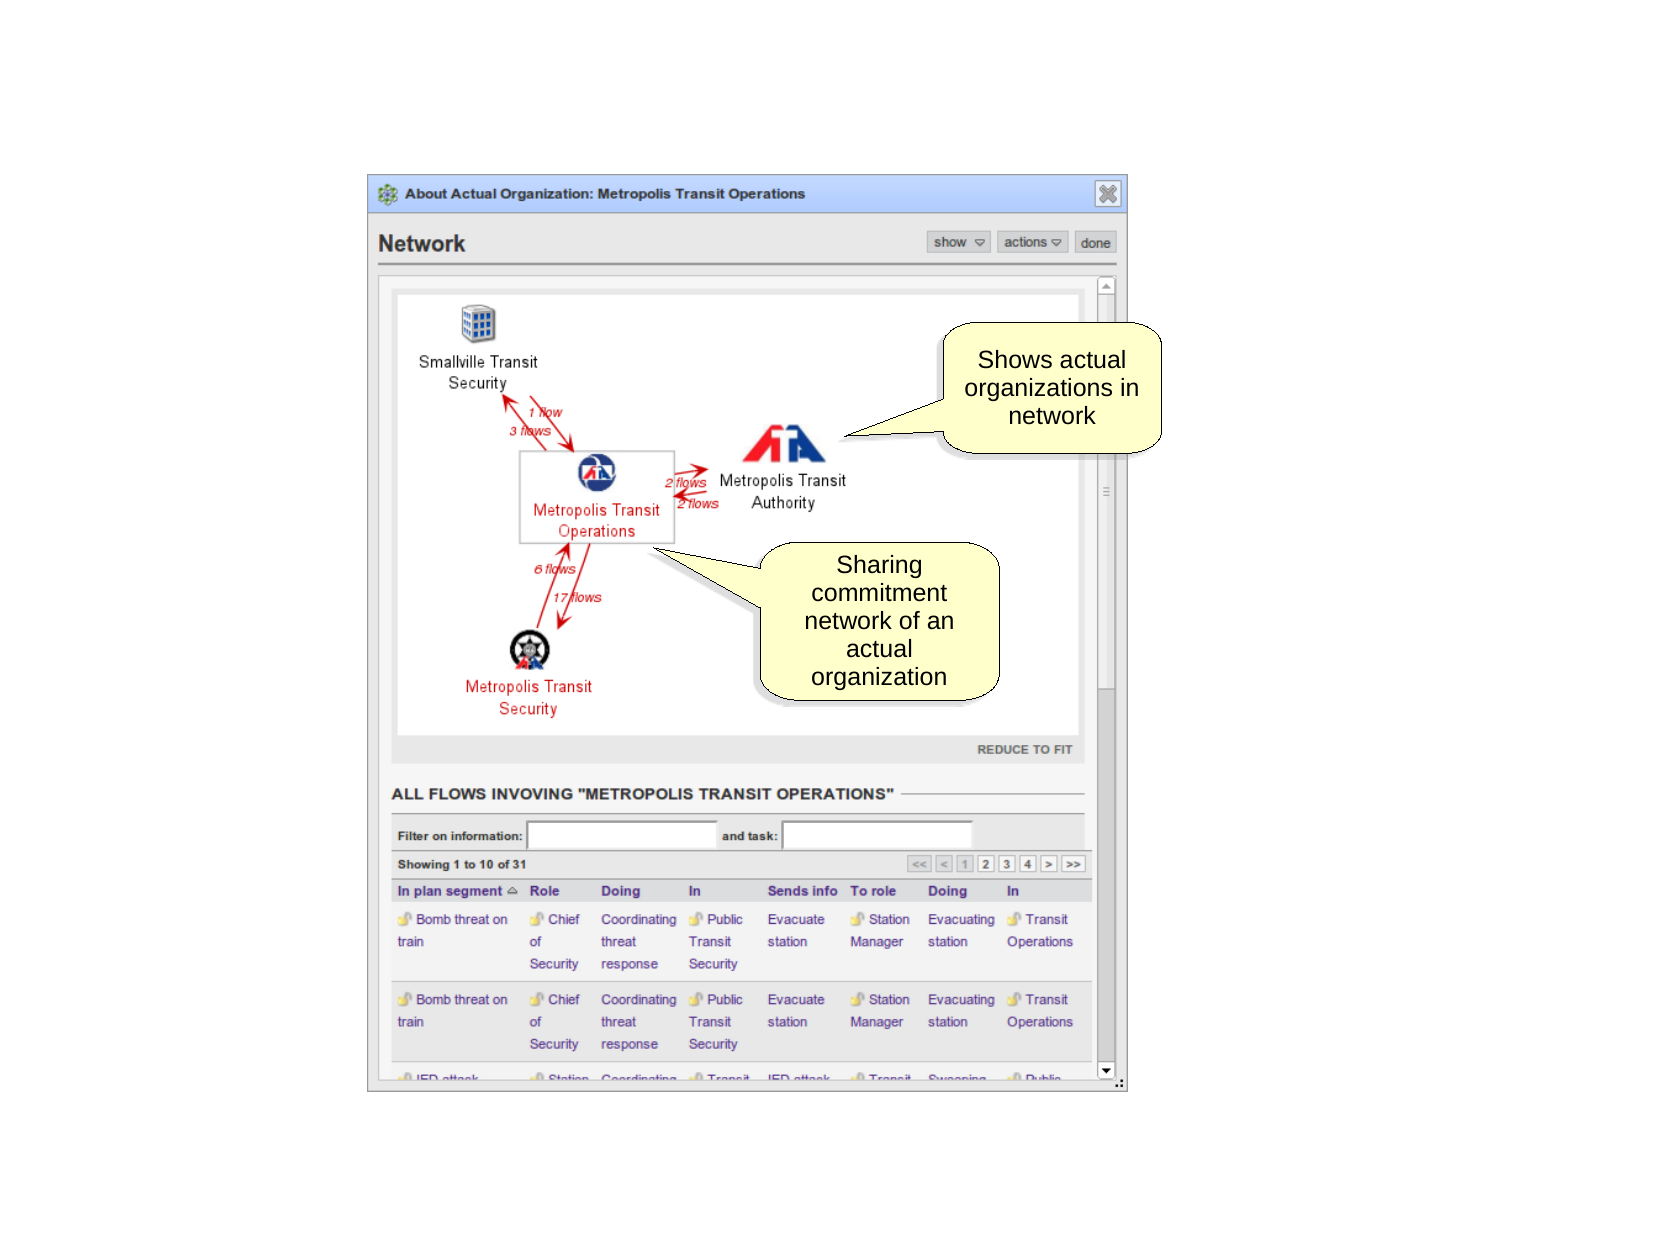

Shows actual organizations in network
Sharing commitment network of an actual organization